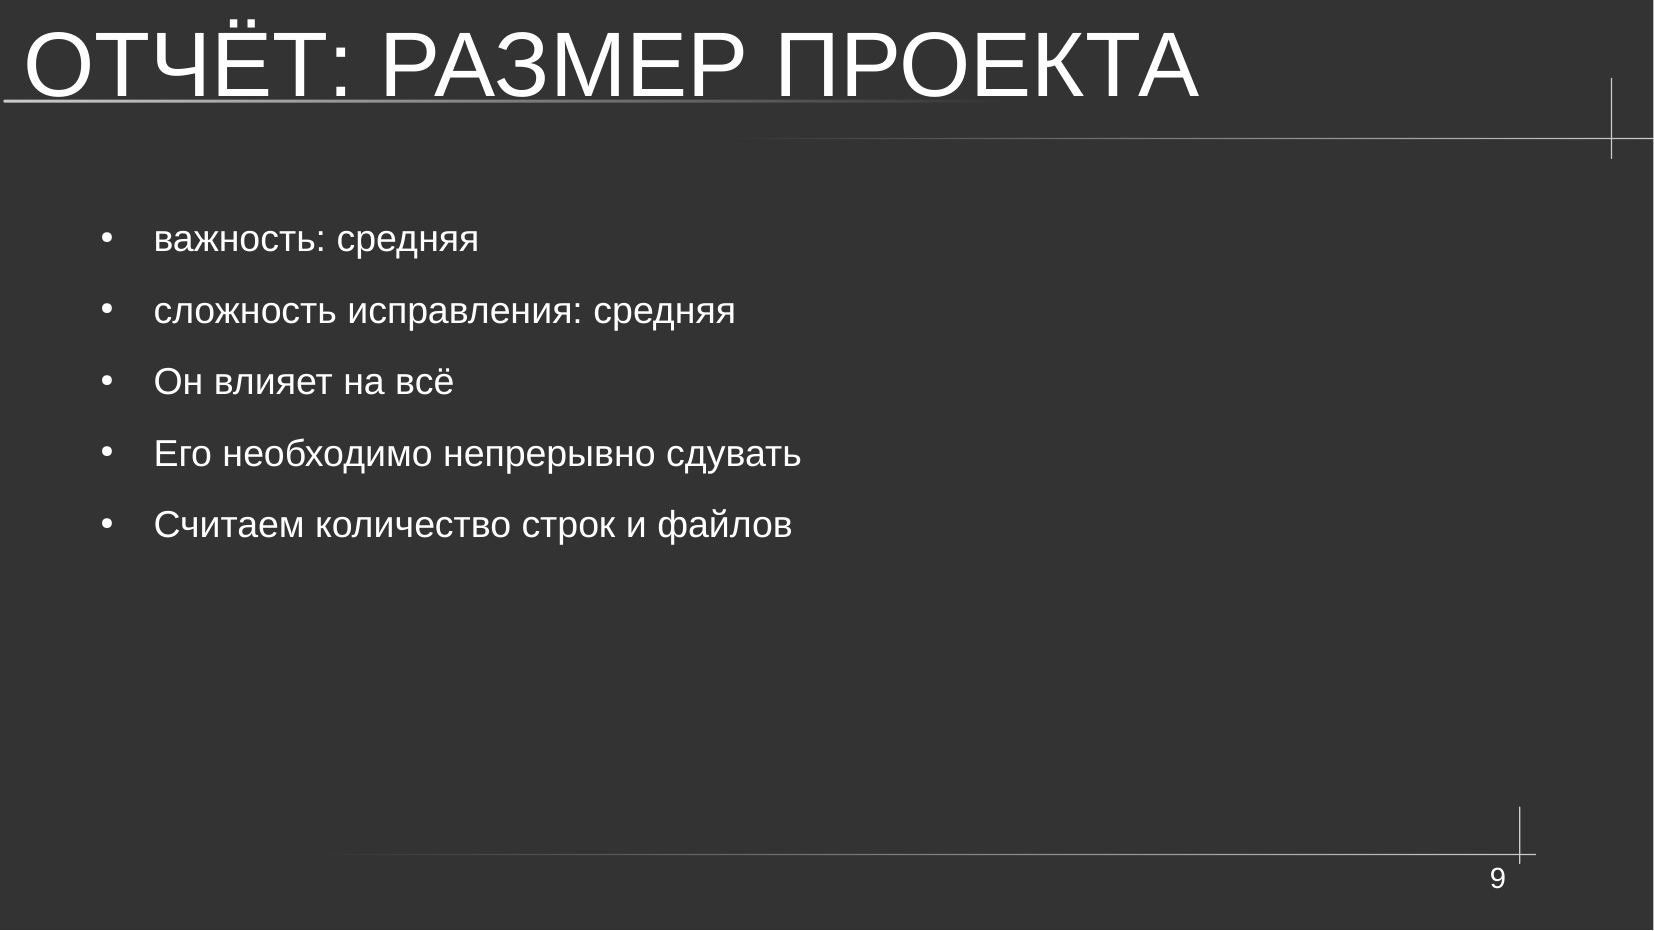

# ОТЧЁТ: РАЗМЕР ПРОЕКТА
важность: средняя
сложность исправления: средняя
Он влияет на всё
Его необходимо непрерывно сдувать
Считаем количество строк и файлов
9